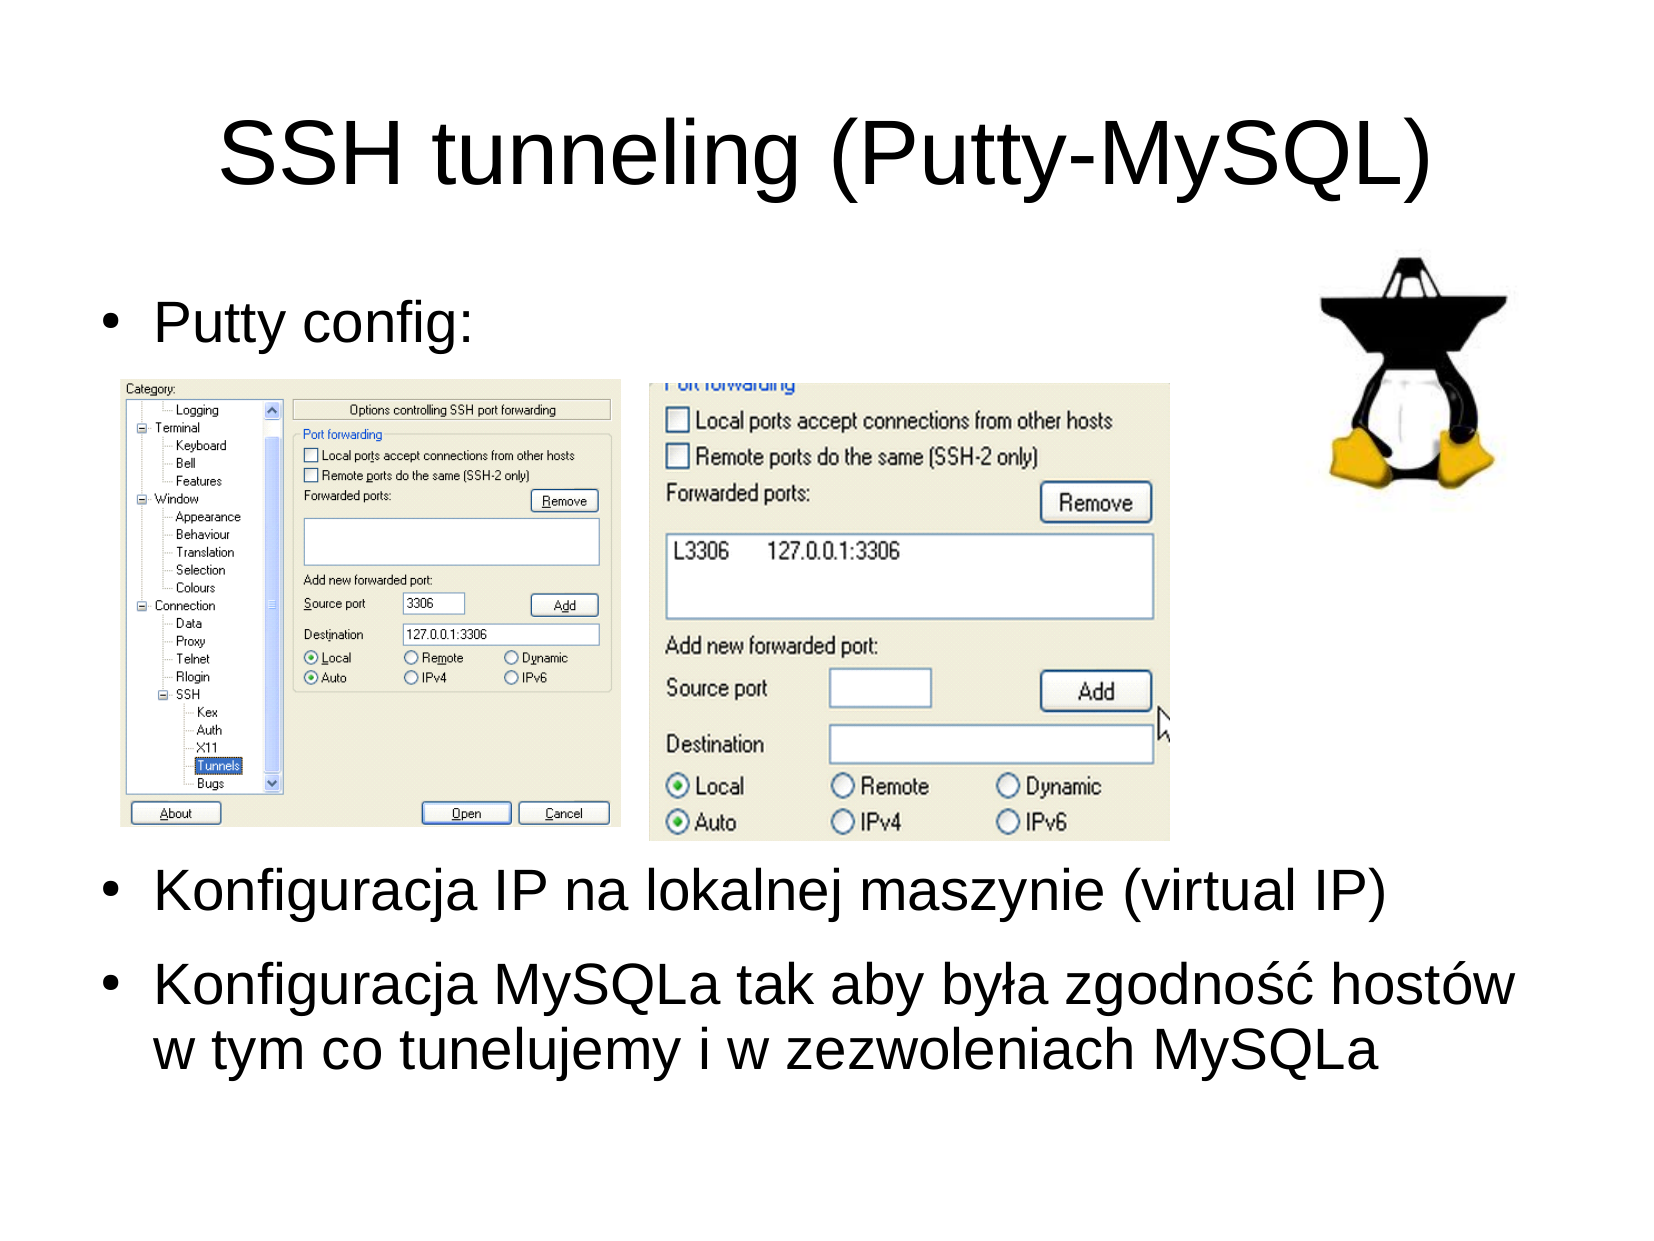

# SSH tunneling (Putty-MySQL)
Putty config:
Konfiguracja IP na lokalnej maszynie (virtual IP)
Konfiguracja MySQLa tak aby była zgodność hostów w tym co tunelujemy i w zezwoleniach MySQLa